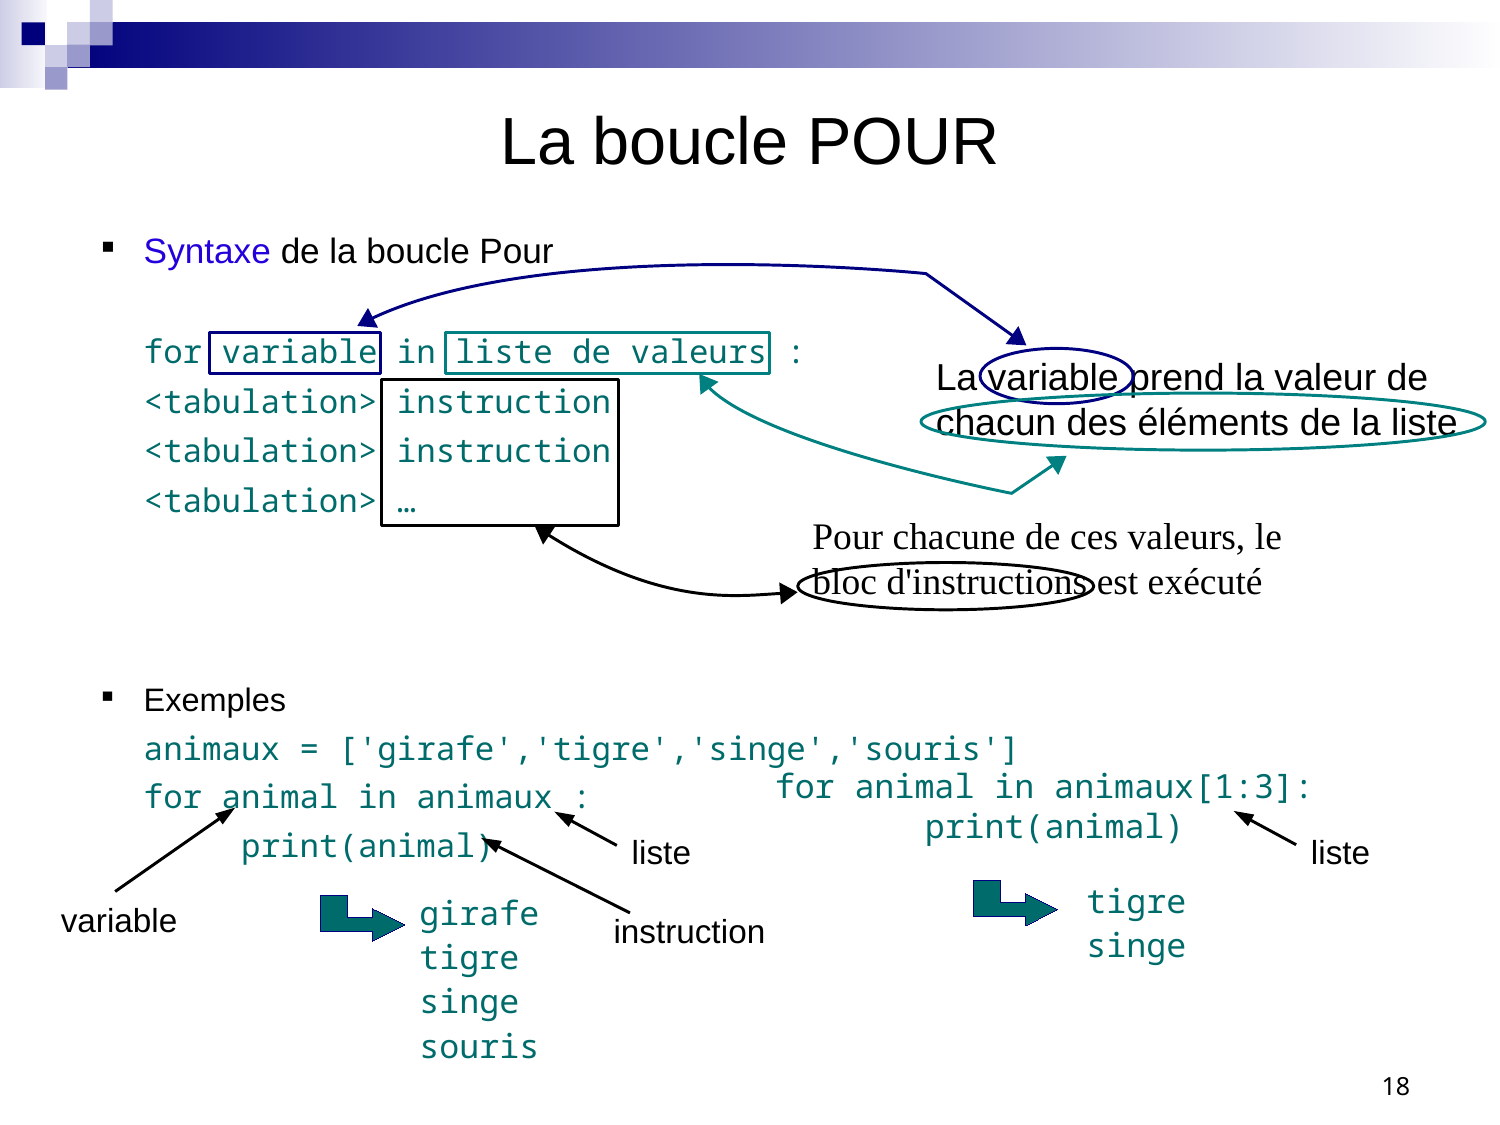

# La boucle POUR
Syntaxe de la boucle Pour
for variable in liste de valeurs :
<tabulation> instruction
<tabulation> instruction
<tabulation> …
Exemples
animaux = ['girafe','tigre','singe','souris']
for animal in animaux :
print(animal)
La variable prend la valeur de chacun des éléments de la liste
Pour chacune de ces valeurs, le bloc d'instructions est exécuté
for animal in animaux[1:3]:
print(animal)
liste
variable
liste
instruction
tigre
singe
girafe
tigre
singe
souris
18